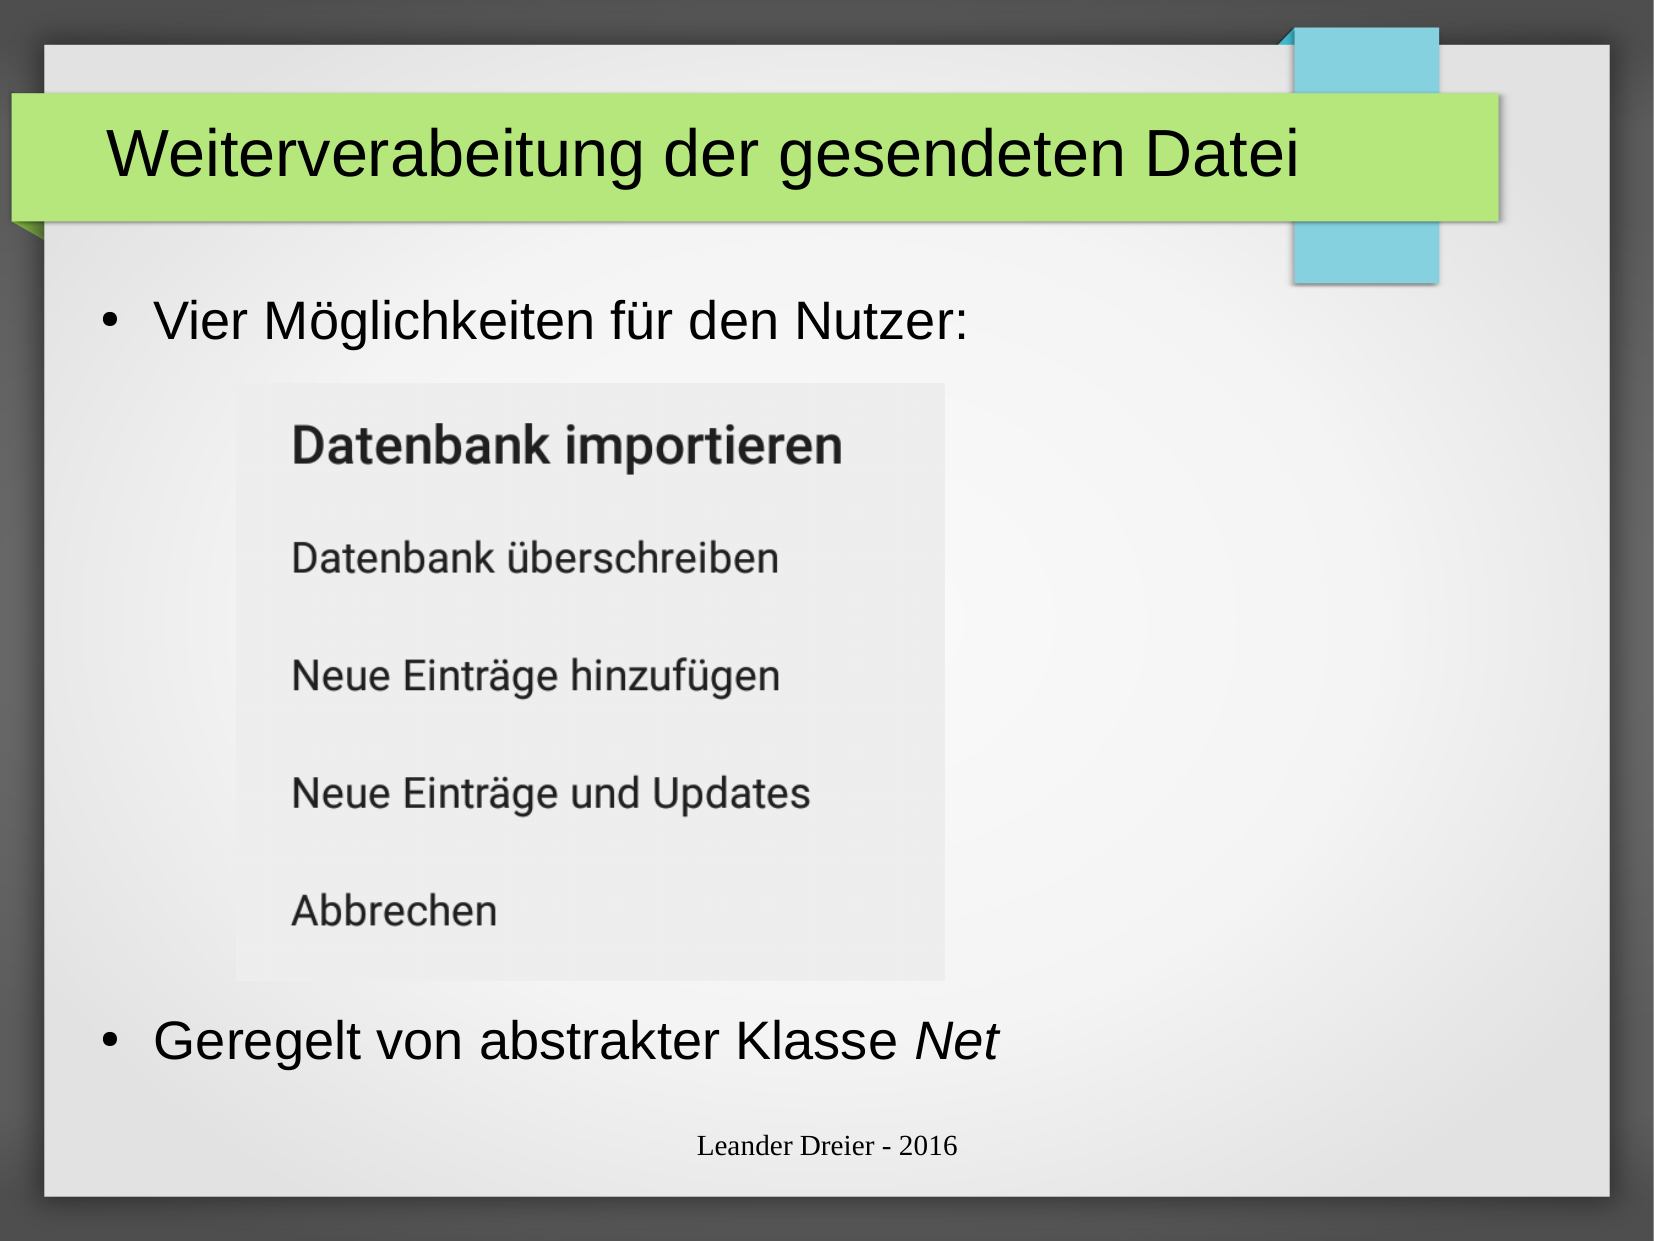

# Weiterverabeitung der gesendeten Datei
Vier Möglichkeiten für den Nutzer:
Geregelt von abstrakter Klasse Net
Leander Dreier - 2016